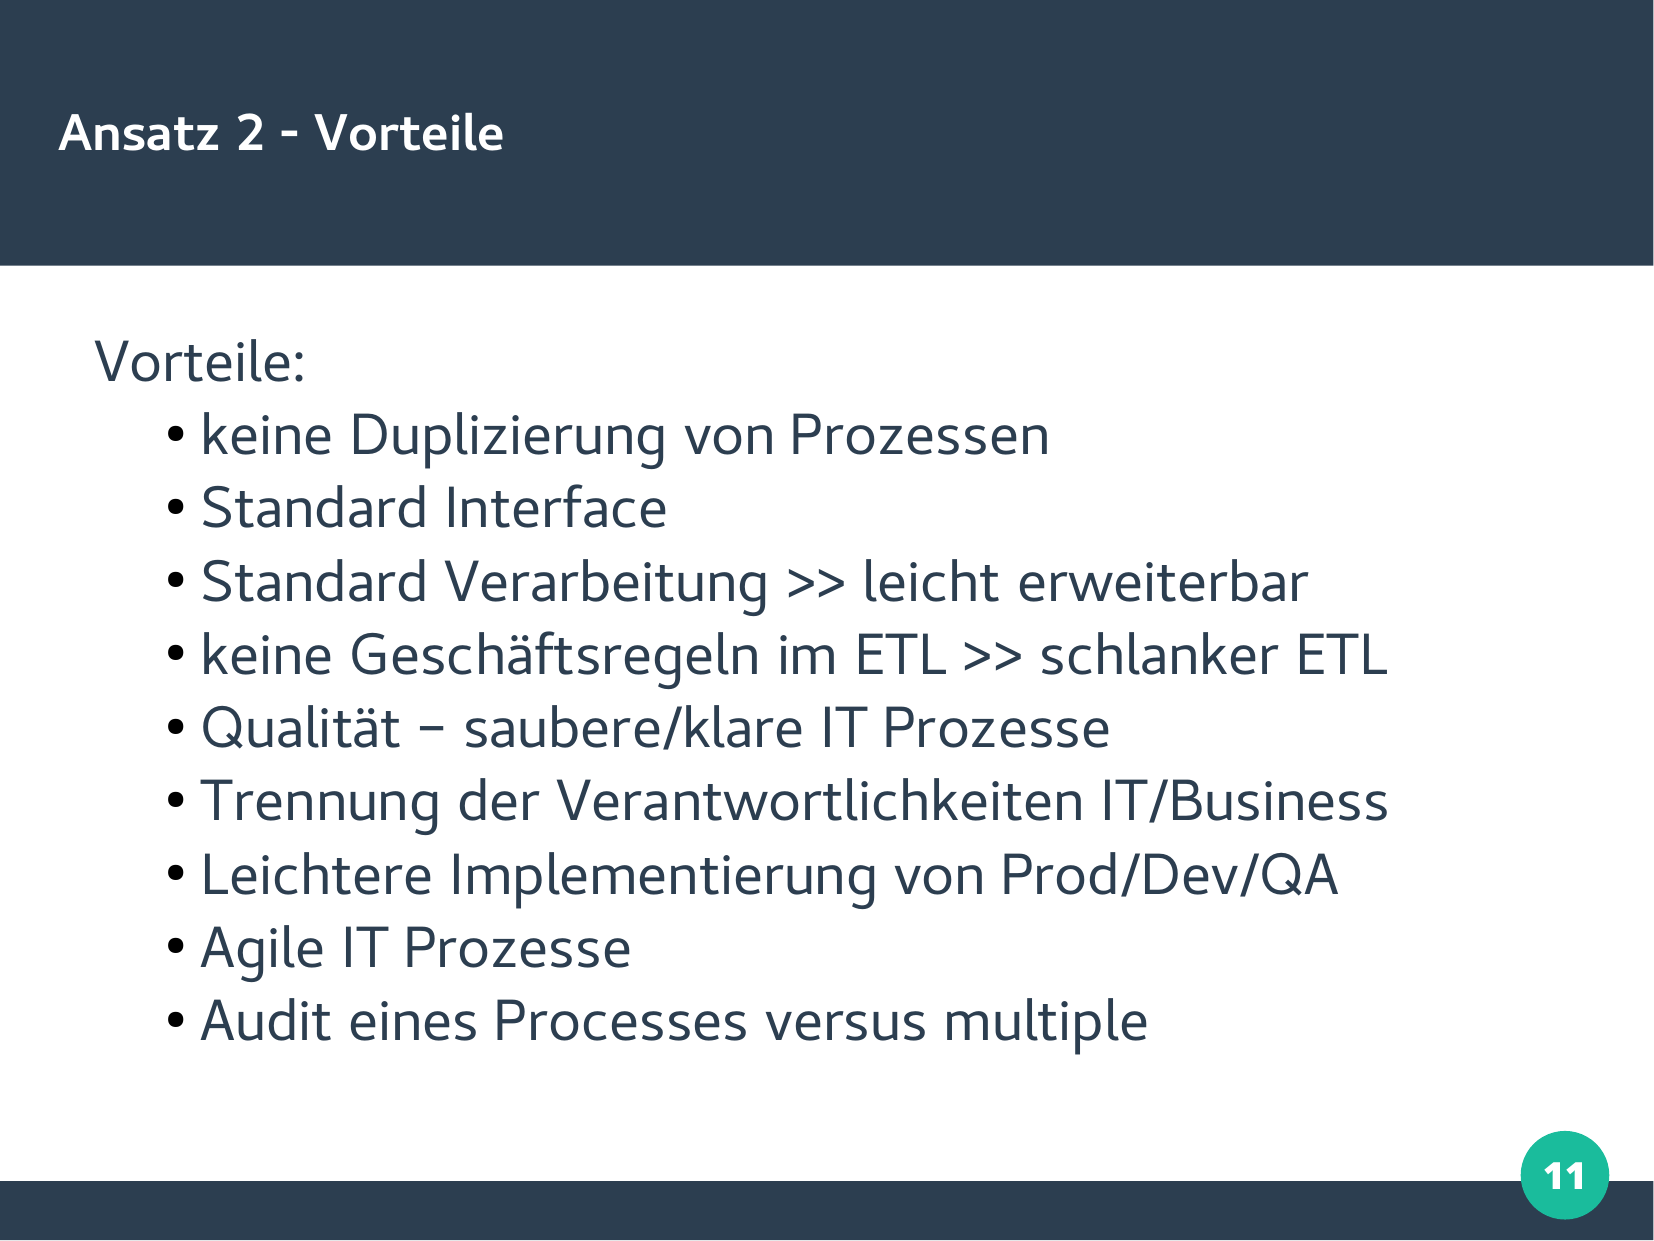

# Ansatz 2 - Vorteile
Vorteile:
keine Duplizierung von Prozessen
Standard Interface
Standard Verarbeitung >> leicht erweiterbar
keine Geschäftsregeln im ETL >> schlanker ETL
Qualität – saubere/klare IT Prozesse
Trennung der Verantwortlichkeiten IT/Business
Leichtere Implementierung von Prod/Dev/QA
Agile IT Prozesse
Audit eines Processes versus multiple
11